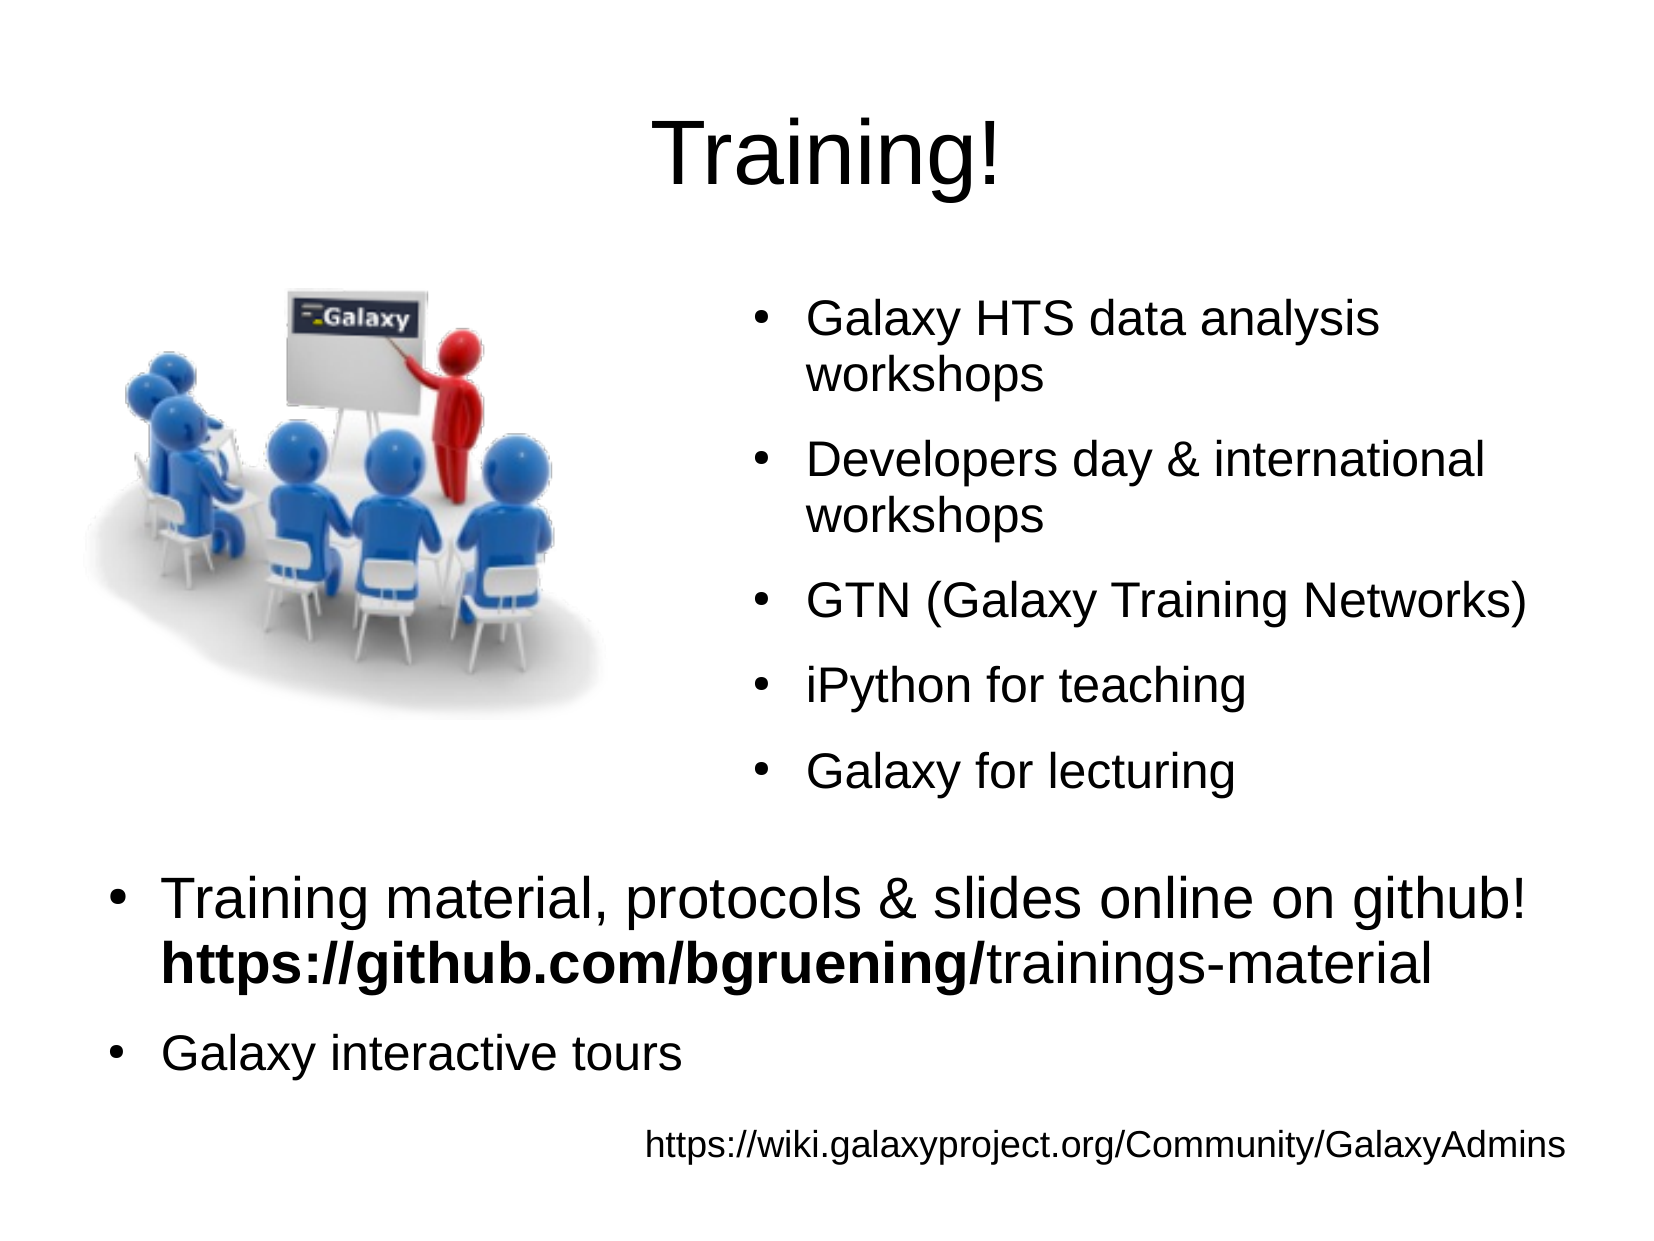

# Training!
Galaxy HTS data analysis workshops
Developers day & international workshops
GTN (Galaxy Training Networks)
iPython for teaching
Galaxy for lecturing
Training material, protocols & slides online on github! https://github.com/bgruening/trainings-material
Galaxy interactive tours
https://wiki.galaxyproject.org/Community/GalaxyAdmins